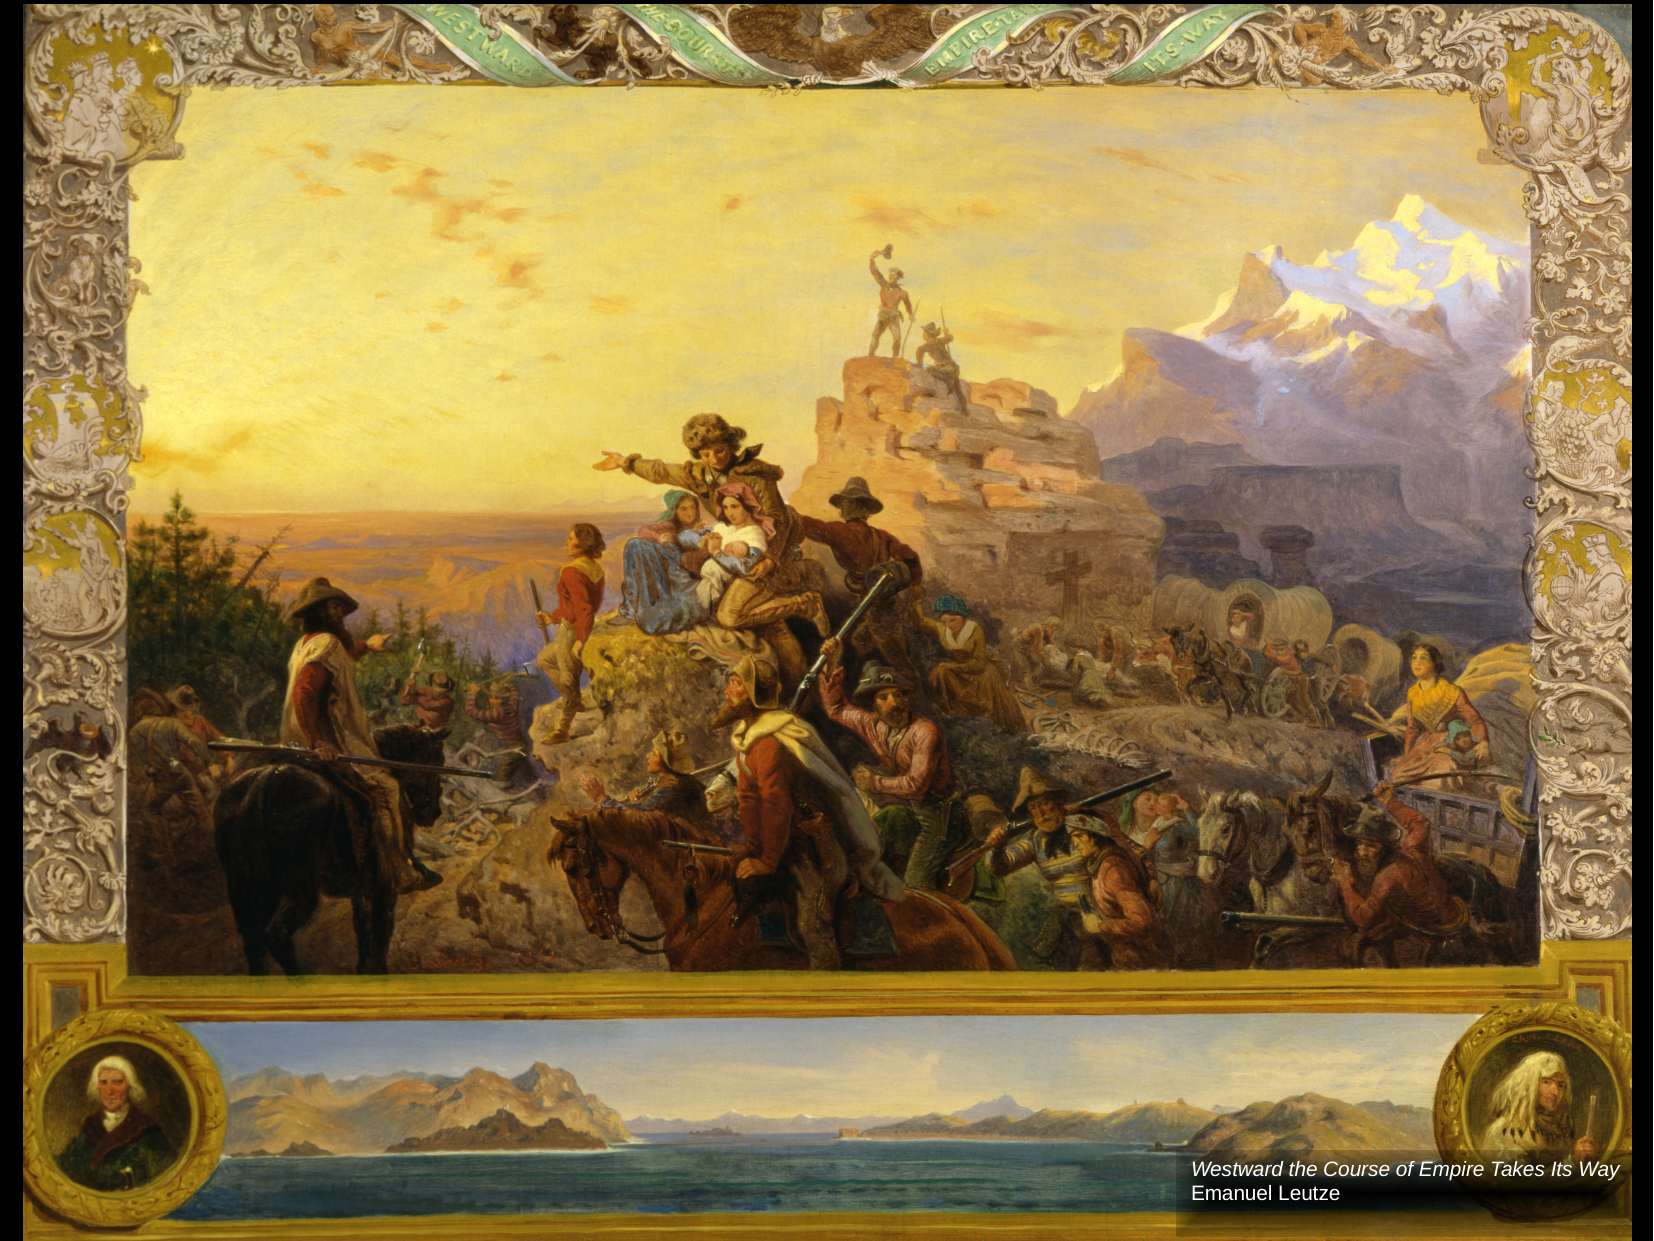

Westward the Course of Empire Takes Its Way
Emanuel Leutze